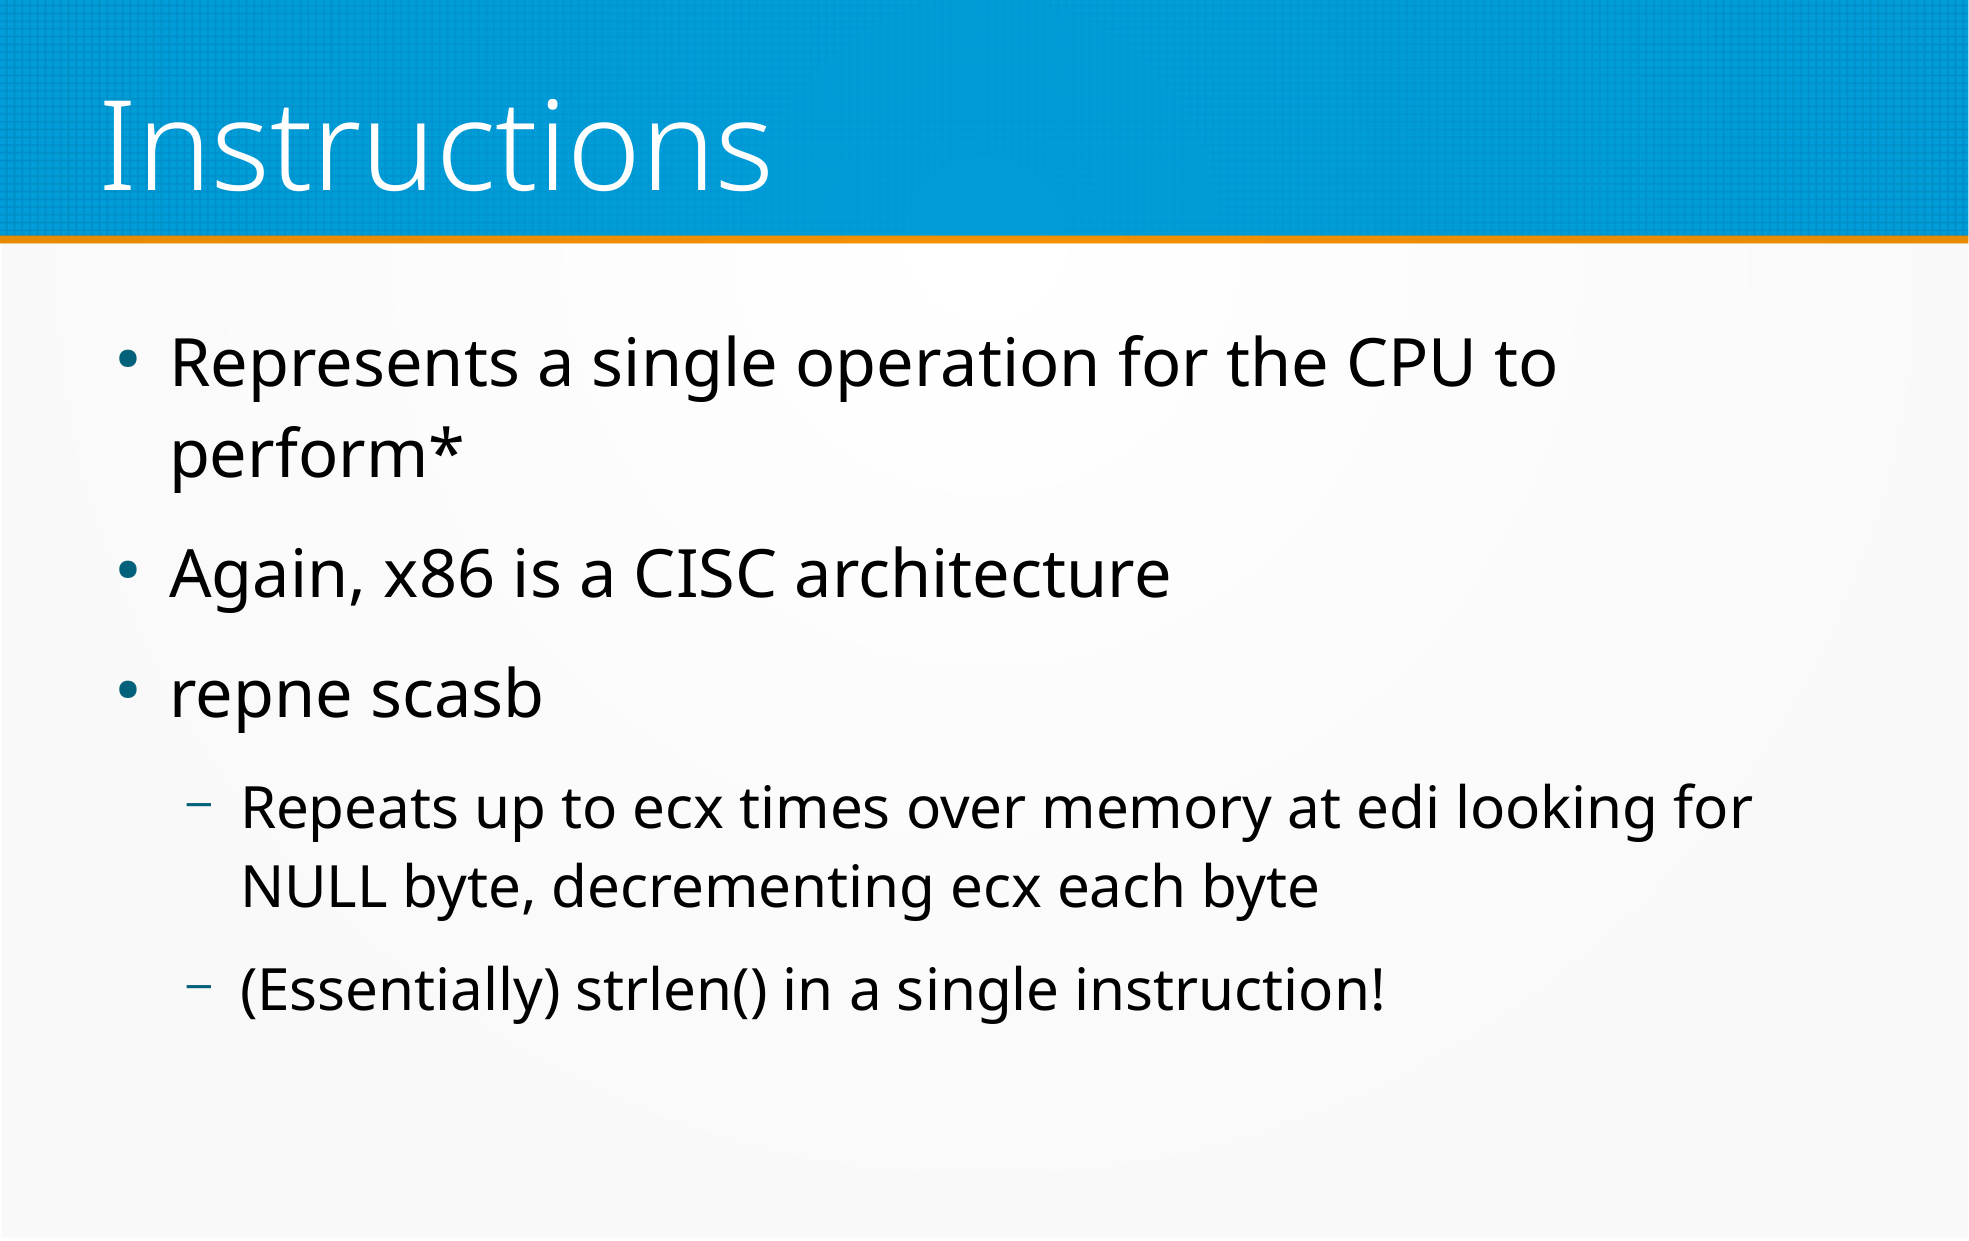

# Instructions
Represents a single operation for the CPU to perform*
Again, x86 is a CISC architecture
repne scasb
Repeats up to ecx times over memory at edi looking for NULL byte, decrementing ecx each byte
(Essentially) strlen() in a single instruction!